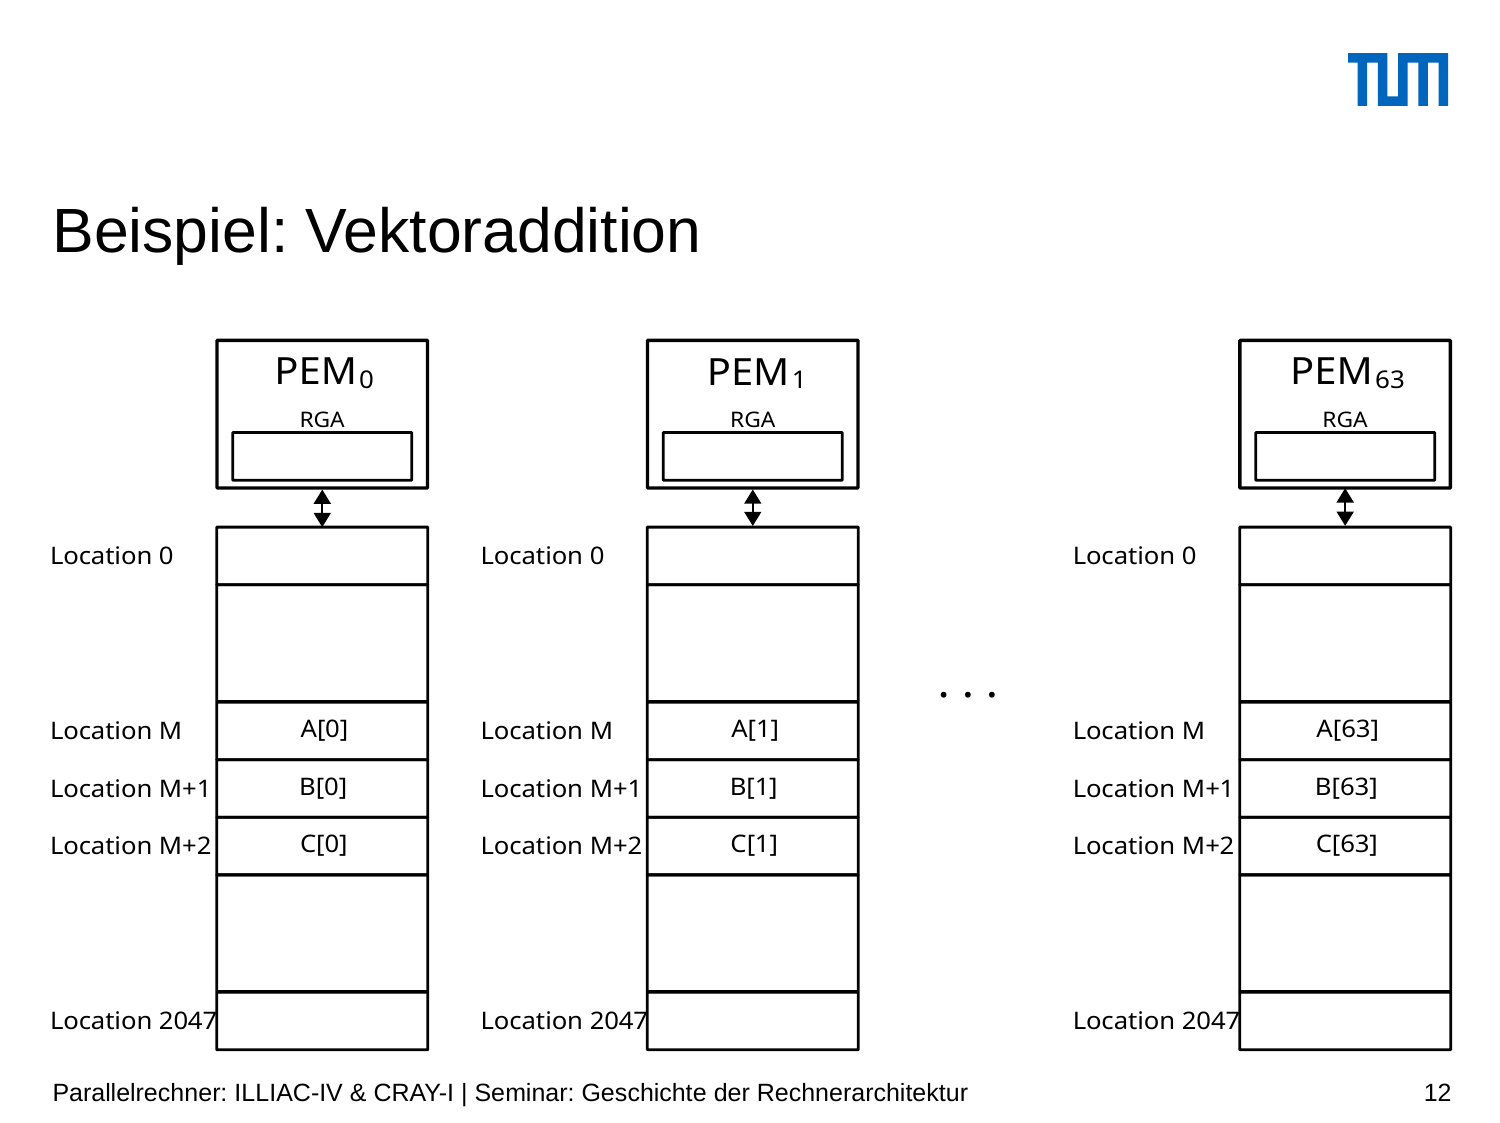

# Beispiel: Vektoraddition
Parallelrechner: ILLIAC-IV & CRAY-I | Seminar: Geschichte der Rechnerarchitektur
12